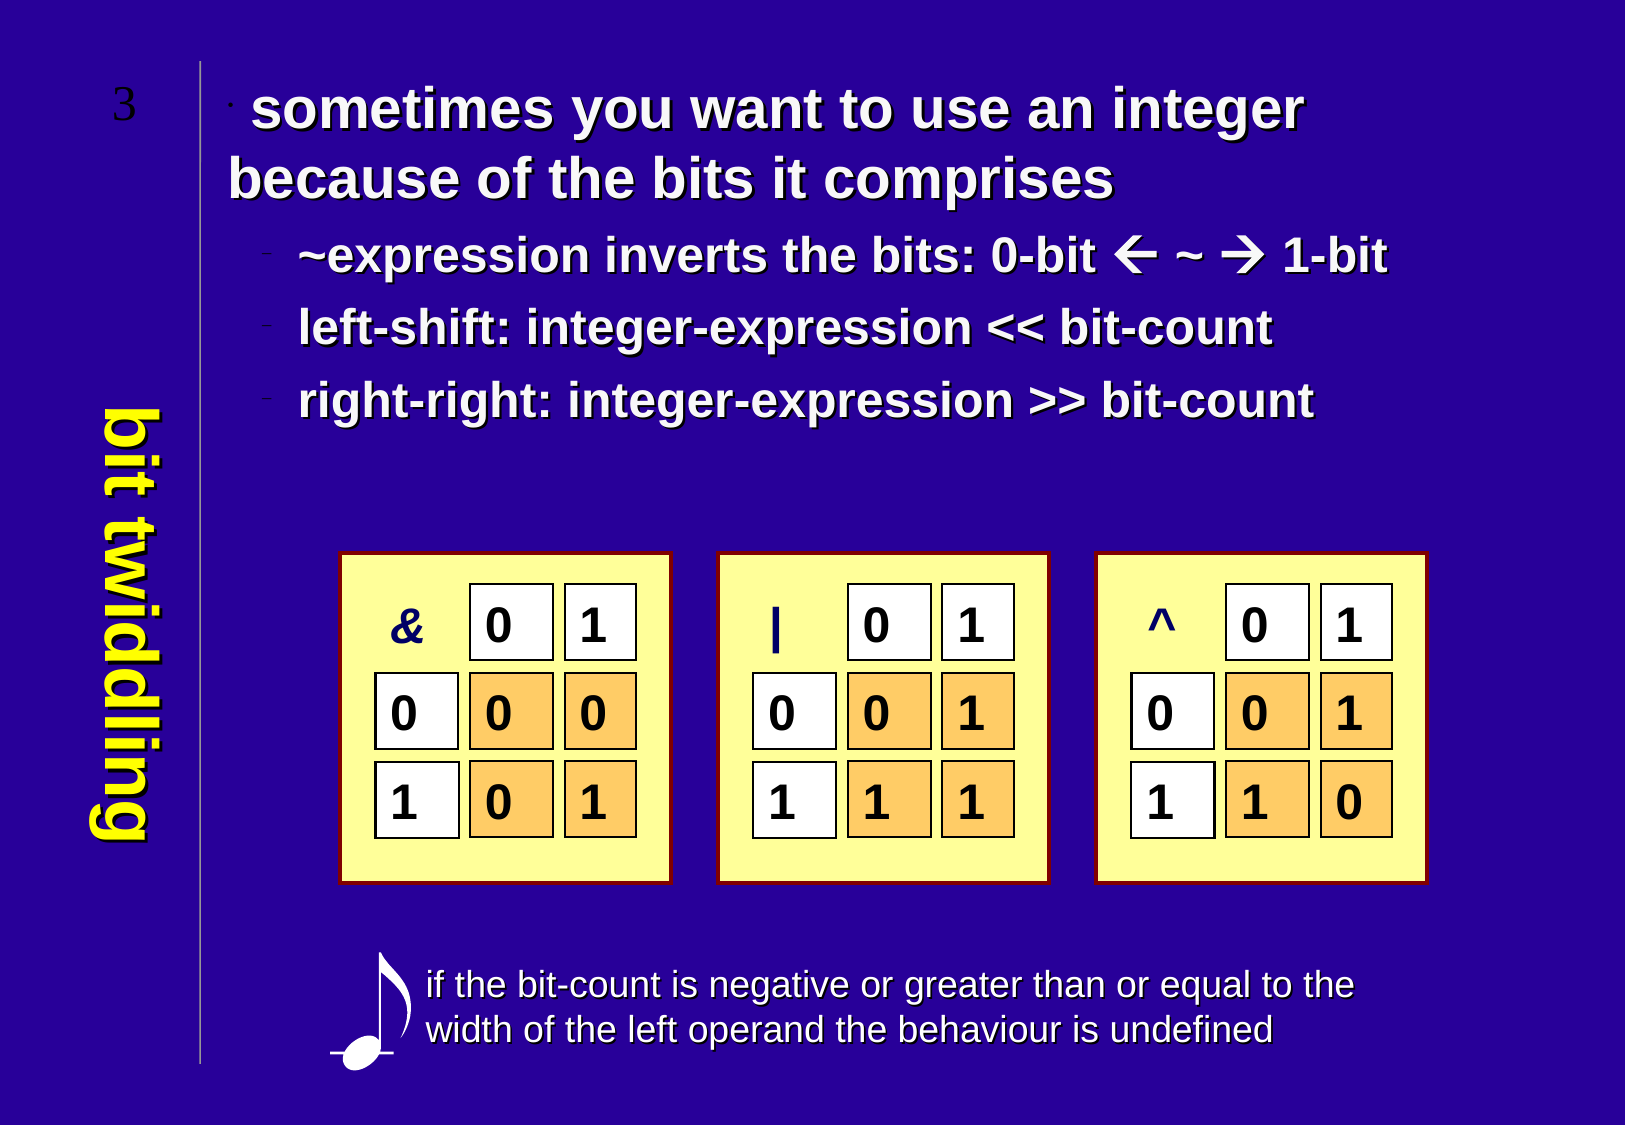

3
 sometimes you want to use an integer because of the bits it comprises
~expression inverts the bits: 0-bit  ~  1-bit
left-shift: integer-expression << bit-count
right-right: integer-expression >> bit-count
# bit twiddling
0
1
0
1
0
1
&
|
^
0
0
0
0
0
1
0
0
1
0
1
1
1
1
0
1
1
1
if the bit-count is negative or greater than or equal to the width of the left operand the behaviour is undefined